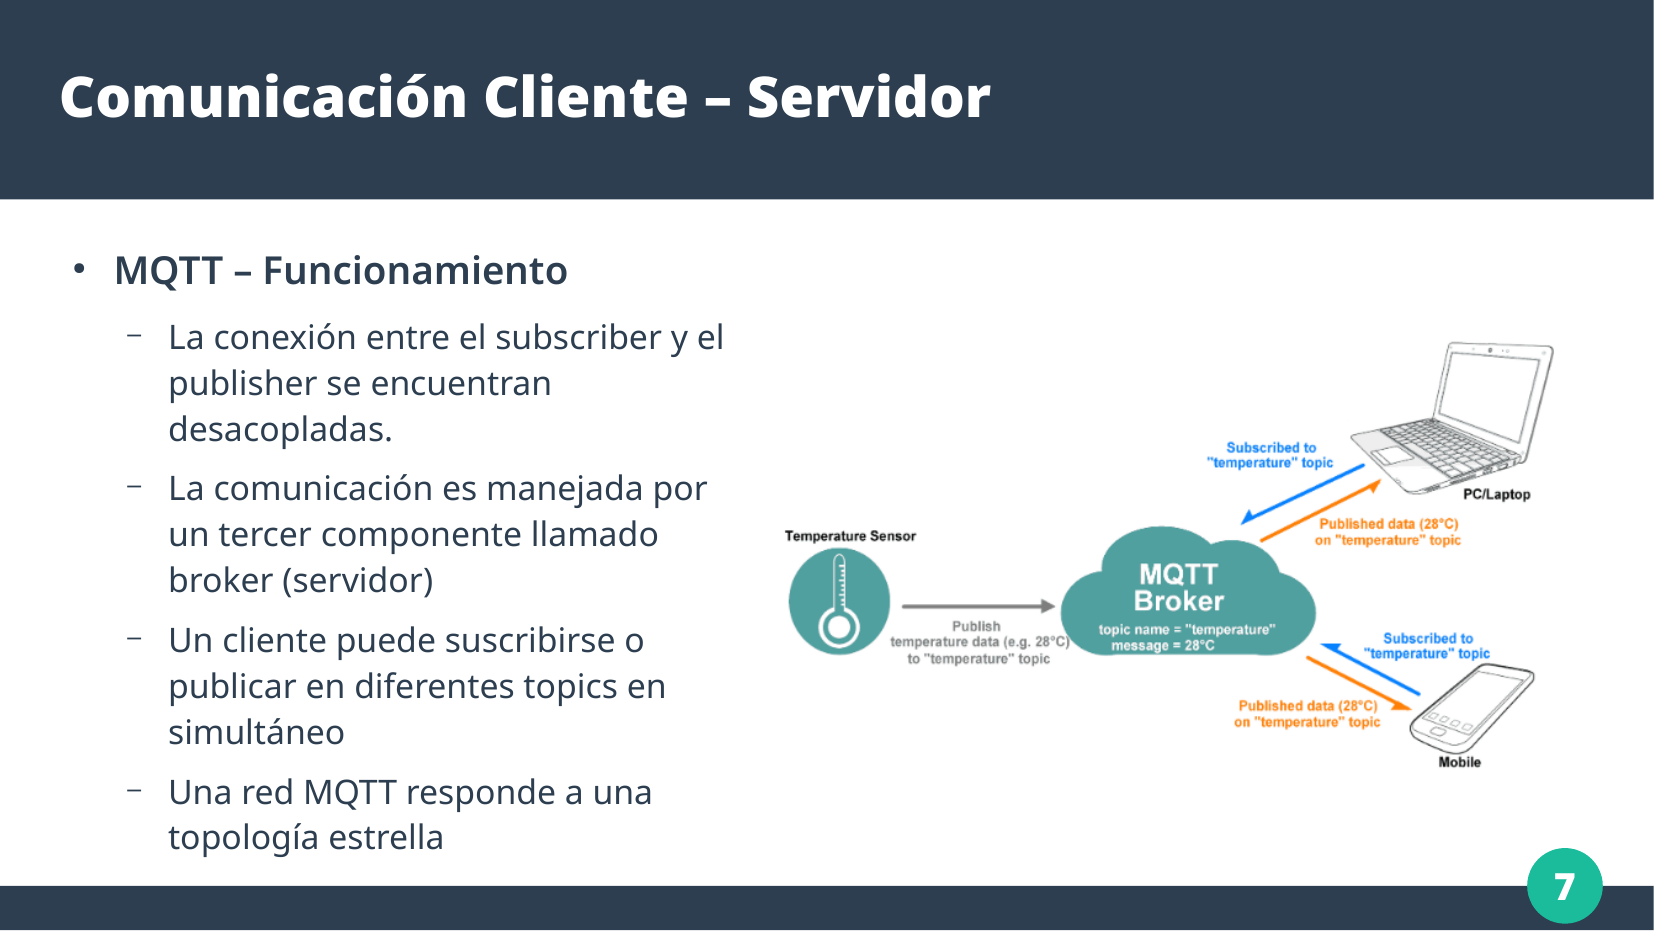

# Comunicación Cliente – Servidor
MQTT – Funcionamiento
La conexión entre el subscriber y el publisher se encuentran desacopladas.
La comunicación es manejada por un tercer componente llamado broker (servidor)
Un cliente puede suscribirse o publicar en diferentes topics en simultáneo
Una red MQTT responde a una topología estrella